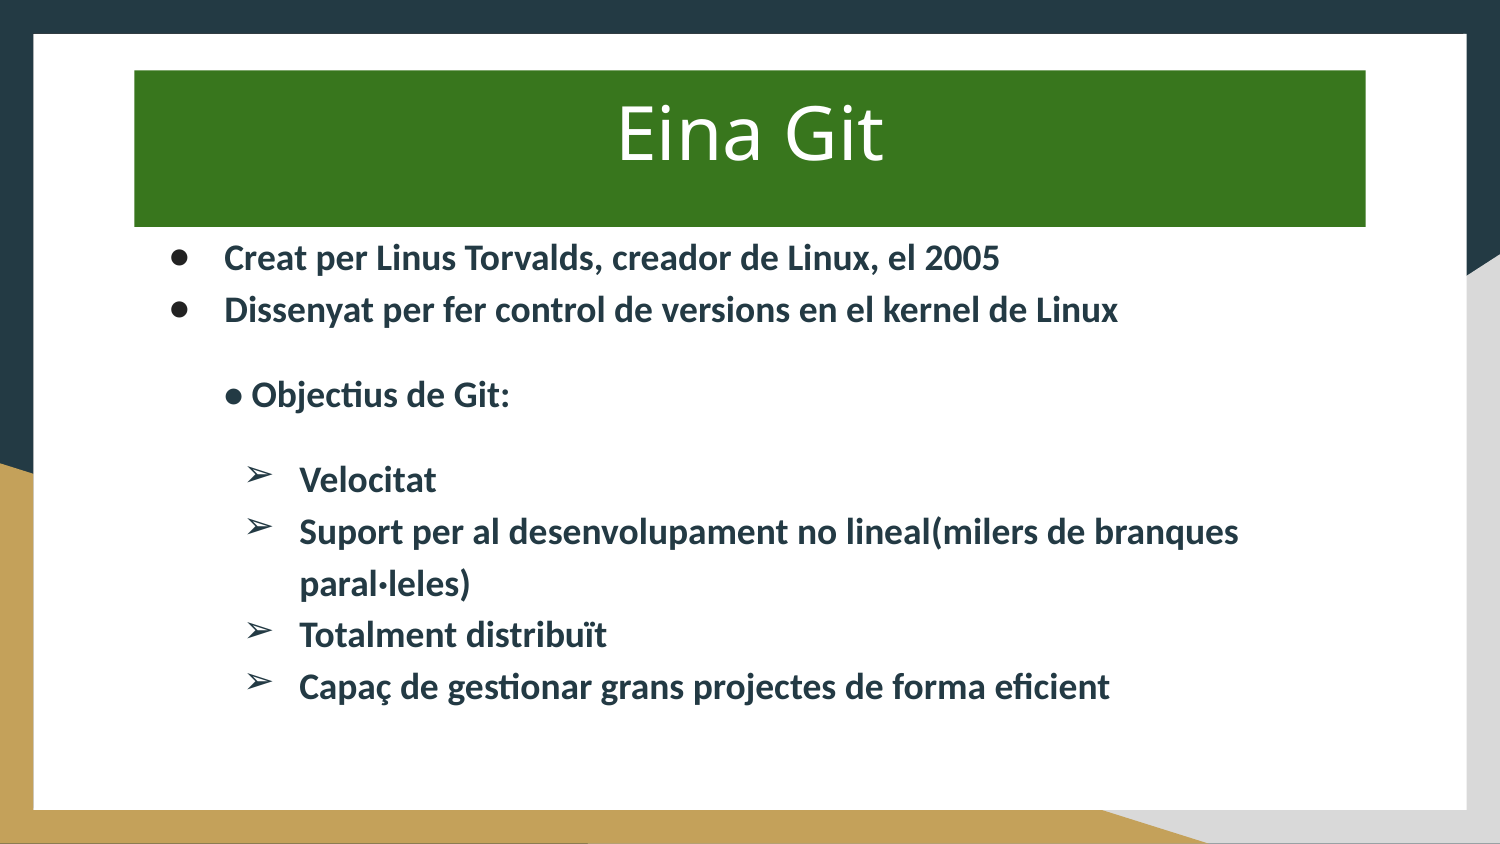

# Eina Git
Creat per Linus Torvalds, creador de Linux, el 2005
Dissenyat per fer control de versions en el kernel de Linux
• Objectius de Git:
Velocitat
Suport per al desenvolupament no lineal(milers de branques paral·leles)
Totalment distribuït
Capaç de gestionar grans projectes de forma eficient